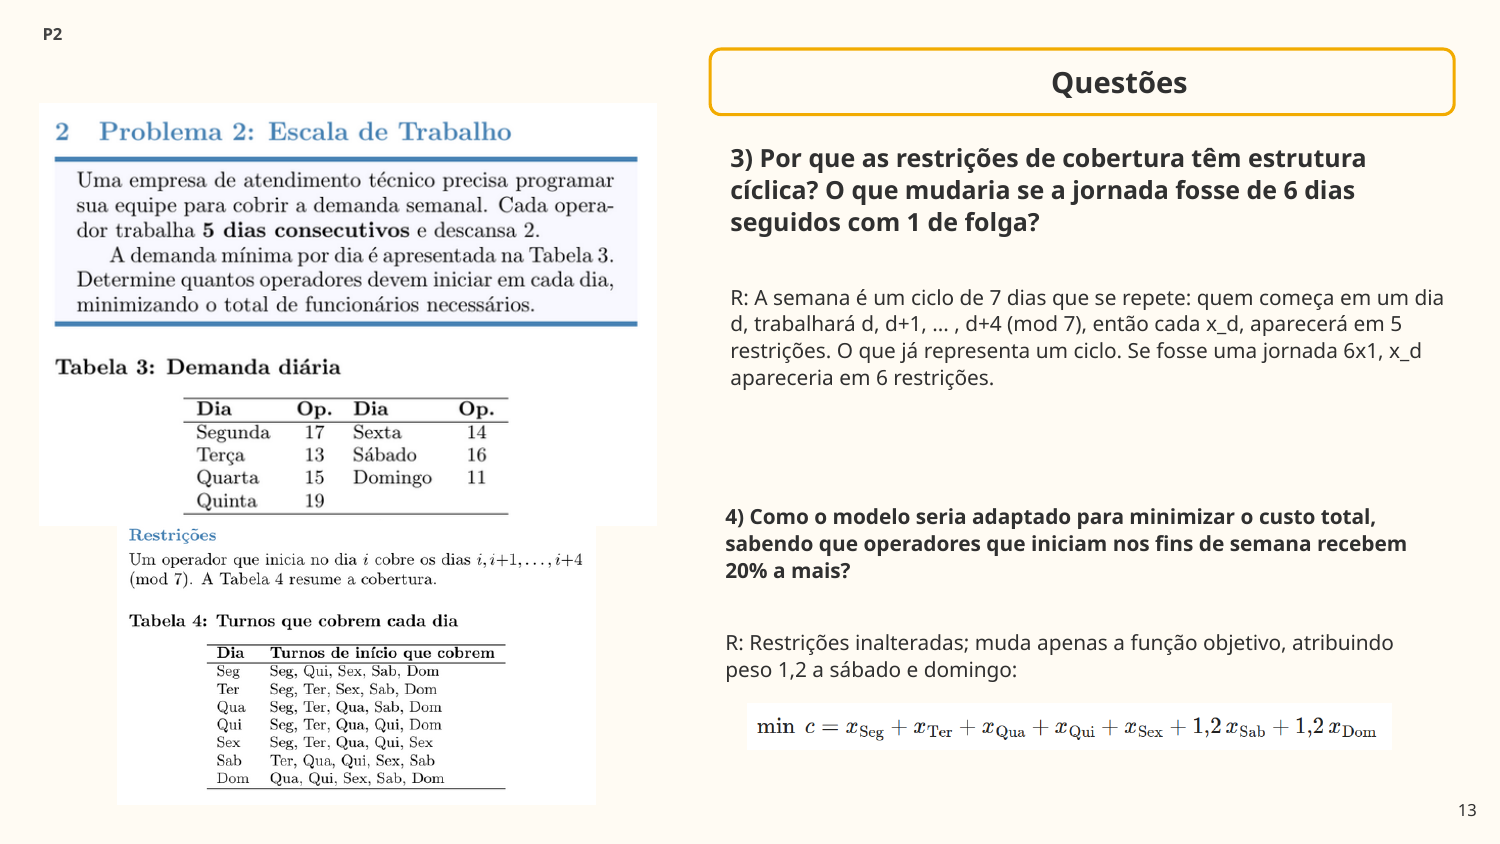

# P2
Questões
3) Por que as restrições de cobertura têm estrutura cíclica? O que mudaria se a jornada fosse de 6 dias seguidos com 1 de folga?
R: A semana é um ciclo de 7 dias que se repete: quem começa em um dia d, trabalhará d, d+1, ... , d+4 (mod 7), então cada x_d, aparecerá em 5 restrições. O que já representa um ciclo. Se fosse uma jornada 6x1, x_d apareceria em 6 restrições.
4) Como o modelo seria adaptado para minimizar o custo total, sabendo que operadores que iniciam nos fins de semana recebem 20% a mais?
R: Restrições inalteradas; muda apenas a função objetivo, atribuindo peso 1,2 a sábado e domingo: